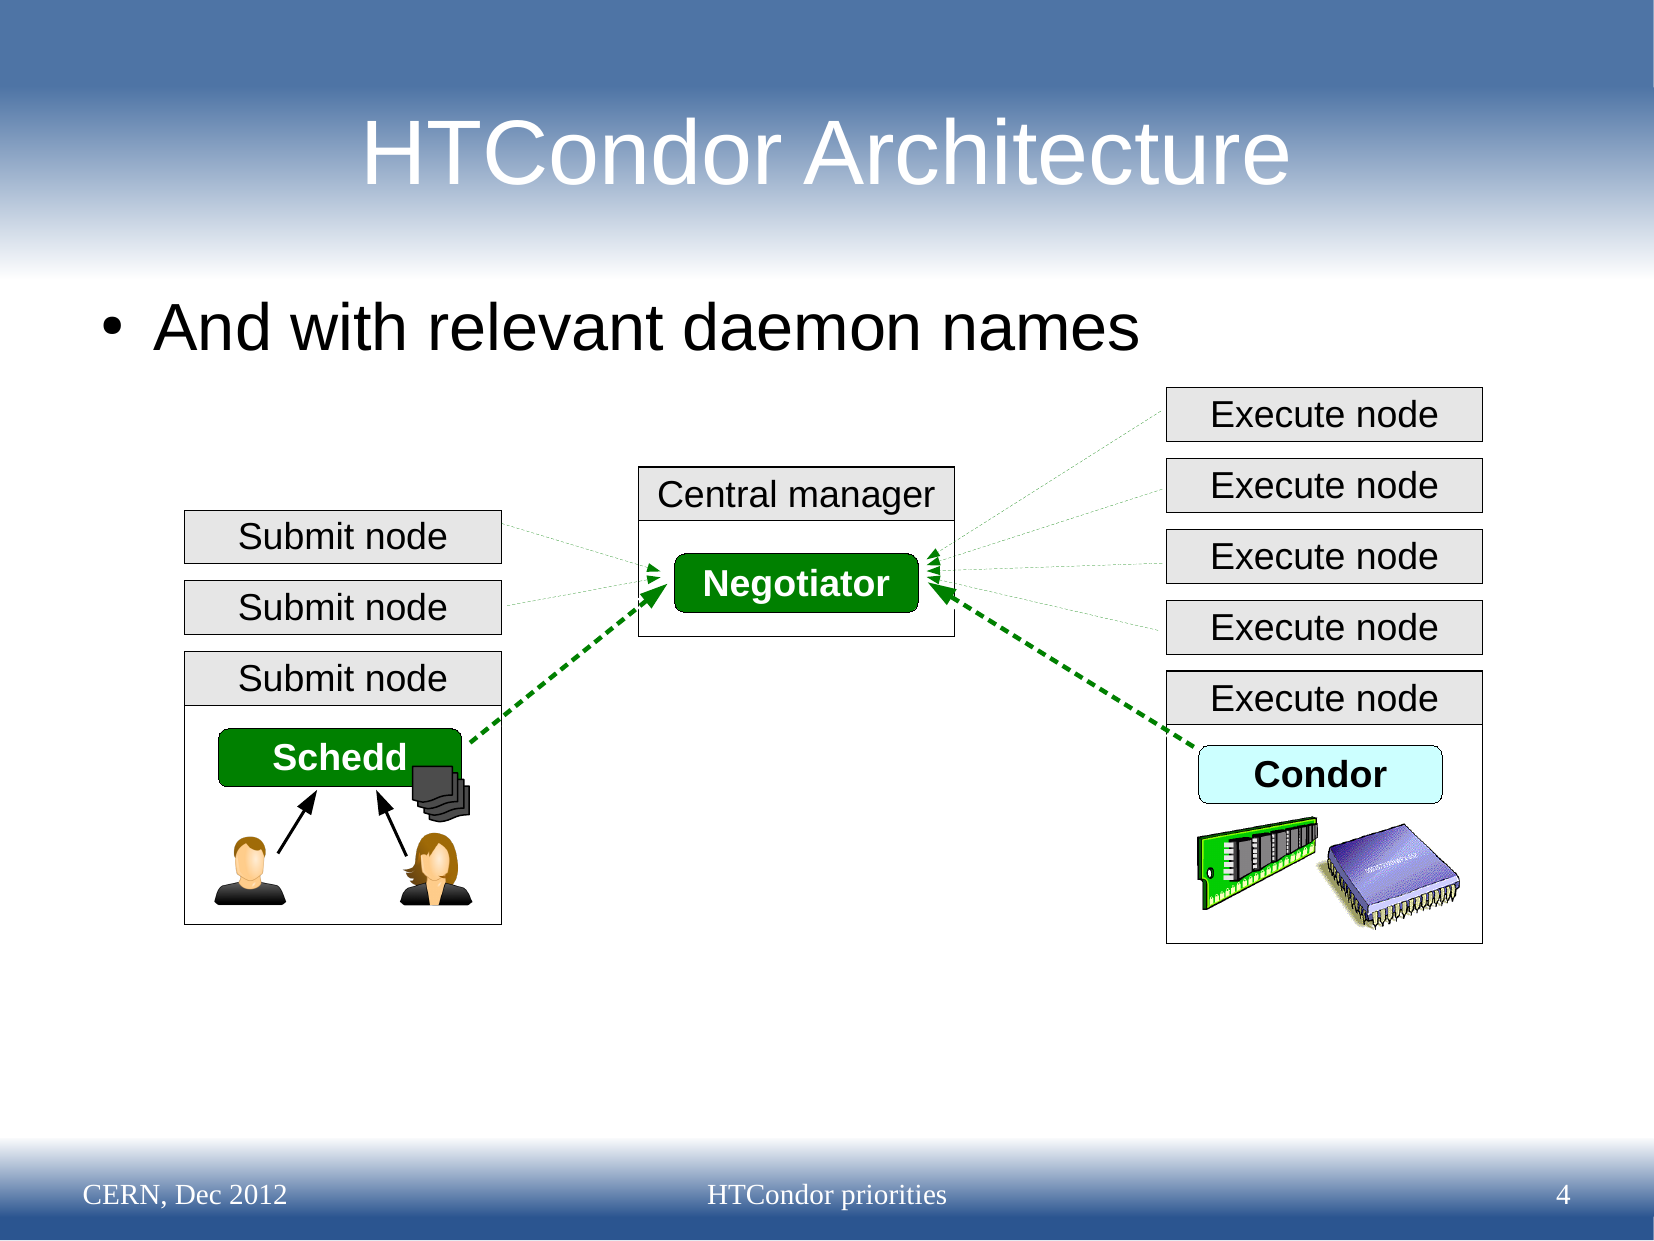

# HTCondor Architecture
And with relevant daemon names
Execute node
Execute node
Central manager
Negotiator
Submit node
Execute node
Submit node
Execute node
Submit node
Execute node
Schedd
Condor
CERN, Dec 2012
HTCondor priorities
4